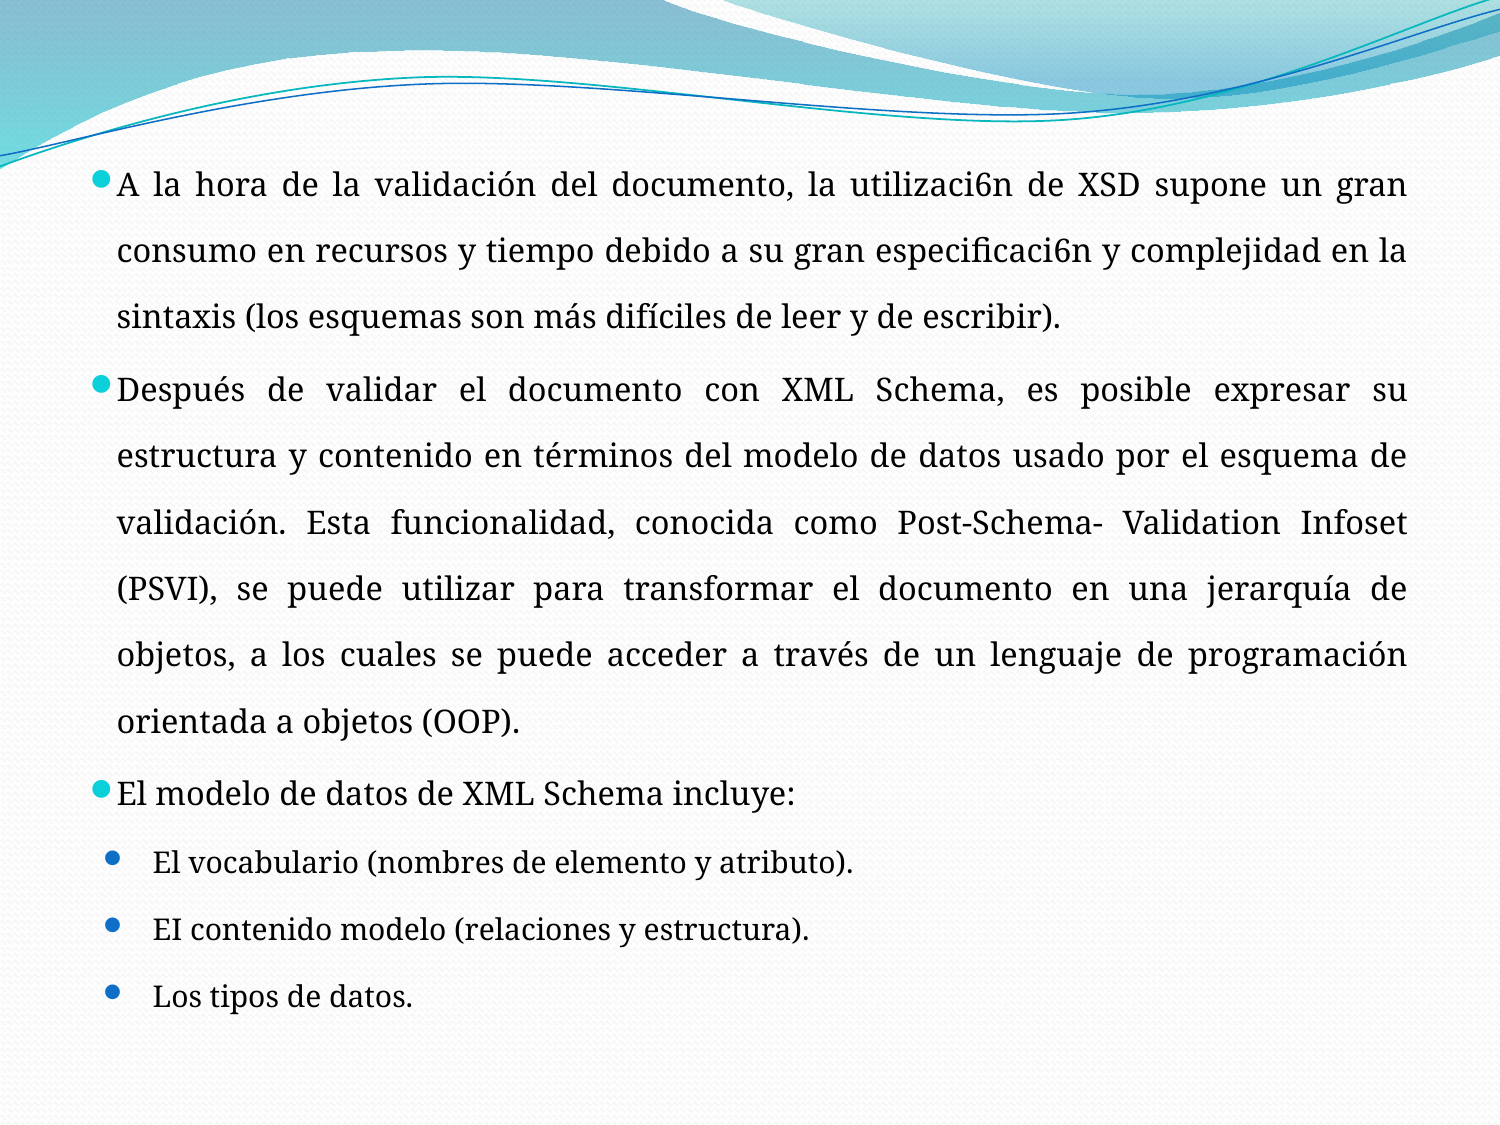

# A la hora de la validación del documento, la utilizaci6n de XSD supone un gran consumo en recursos y tiempo debido a su gran especificaci6n y complejidad en la sintaxis (los esquemas son más difíciles de leer y de escribir).
Después de validar el documento con XML Schema, es posible expresar su estructura y contenido en términos del modelo de datos usado por el esquema de validación. Esta funcionalidad, conocida como Post-Schema- Validation Infoset (PSVI), se puede utilizar para transformar el documento en una jerarquía de objetos, a los cuales se puede acceder a través de un lenguaje de programación orientada a objetos (OOP).
El modelo de datos de XML Schema incluye:
El vocabulario (nombres de elemento y atributo).
EI contenido modelo (relaciones y estructura).
Los tipos de datos.